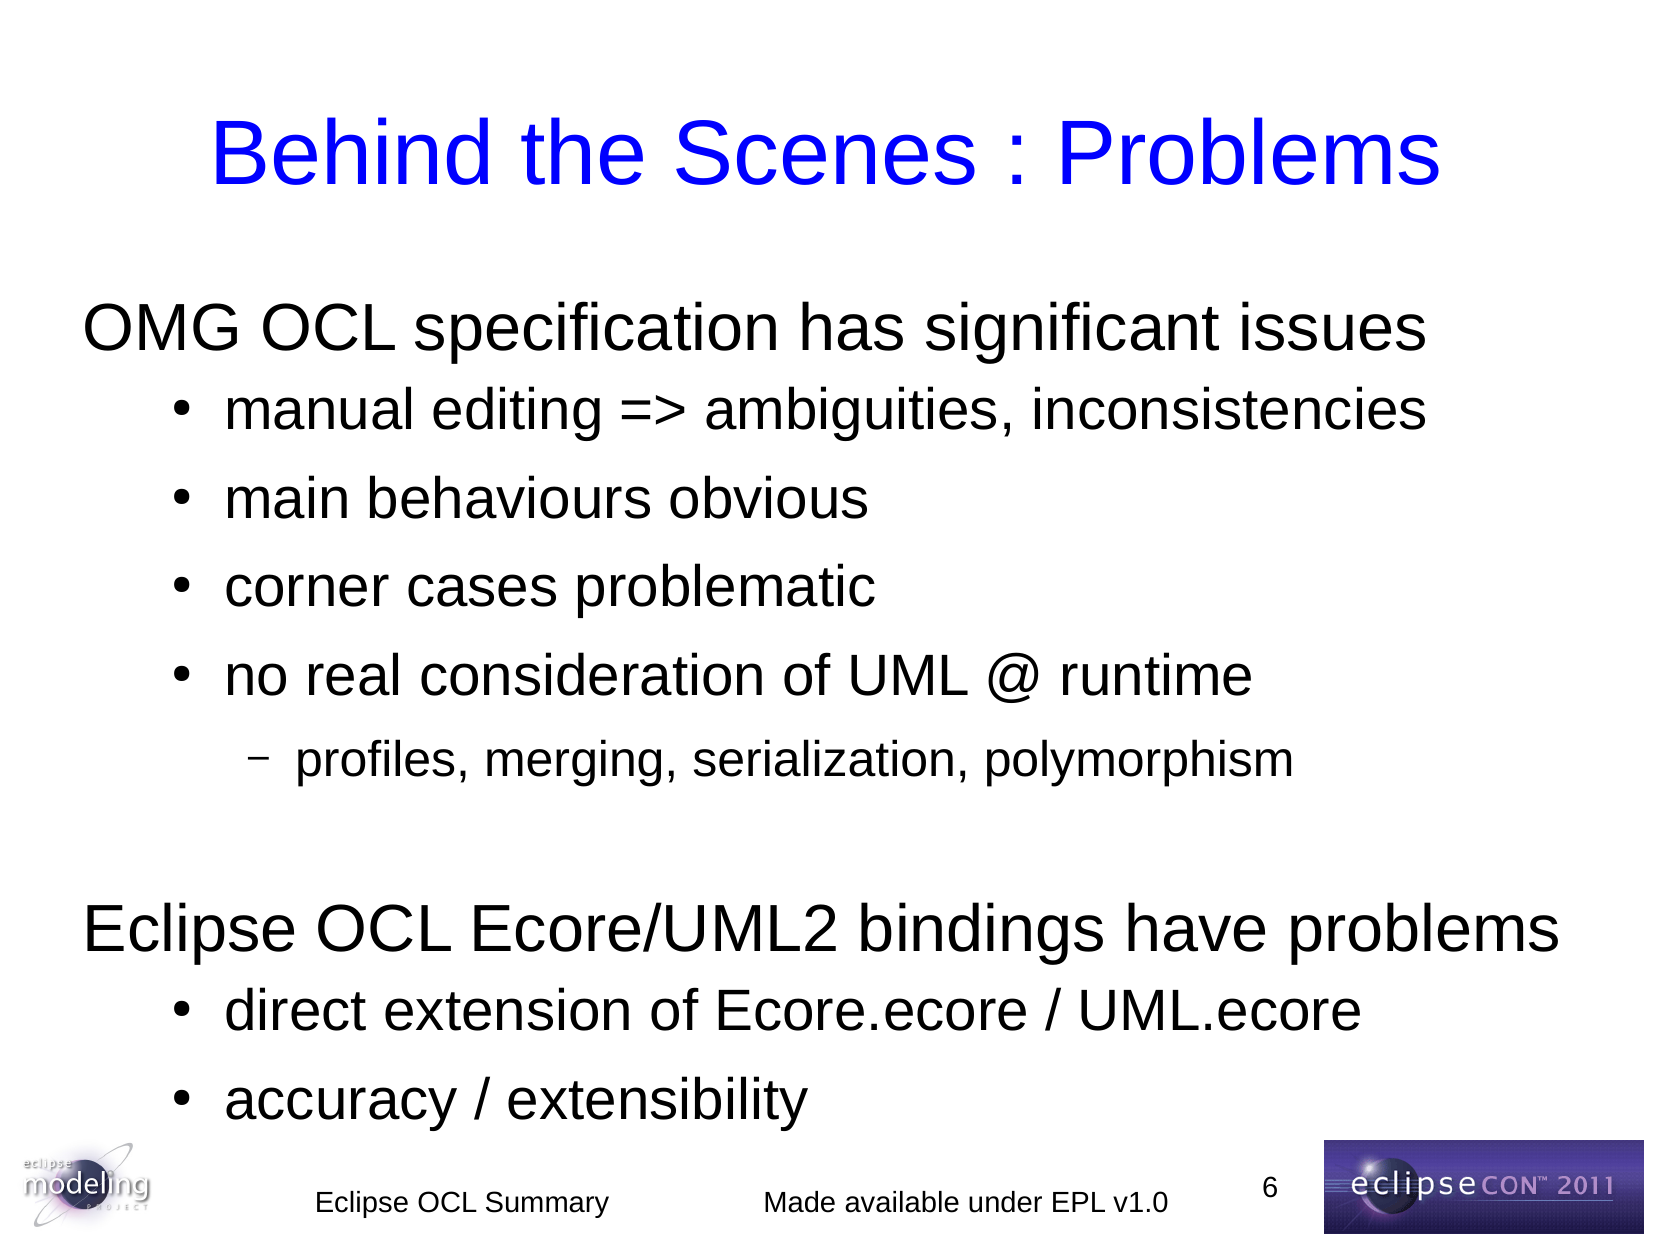

# Behind the Scenes : Problems
OMG OCL specification has significant issues
manual editing => ambiguities, inconsistencies
main behaviours obvious
corner cases problematic
no real consideration of UML @ runtime
profiles, merging, serialization, polymorphism
Eclipse OCL Ecore/UML2 bindings have problems
direct extension of Ecore.ecore / UML.ecore
accuracy / extensibility
6
Eclipse OCL Summary